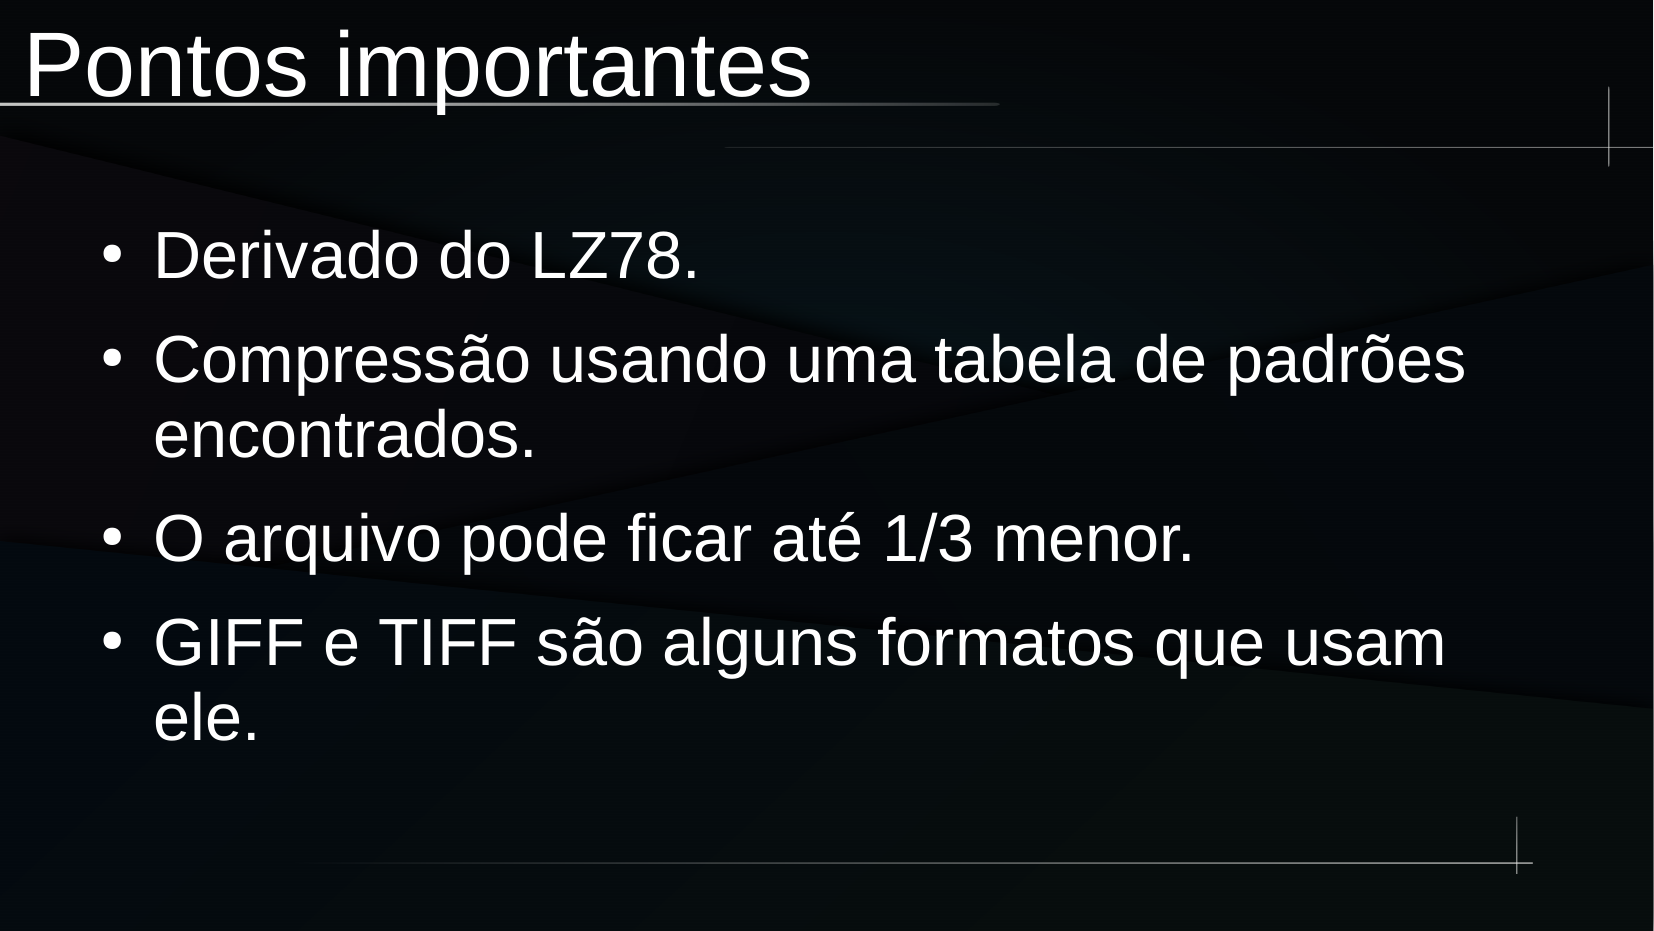

# Pontos importantes
Derivado do LZ78.
Compressão usando uma tabela de padrões encontrados.
O arquivo pode ficar até 1/3 menor.
GIFF e TIFF são alguns formatos que usam ele.